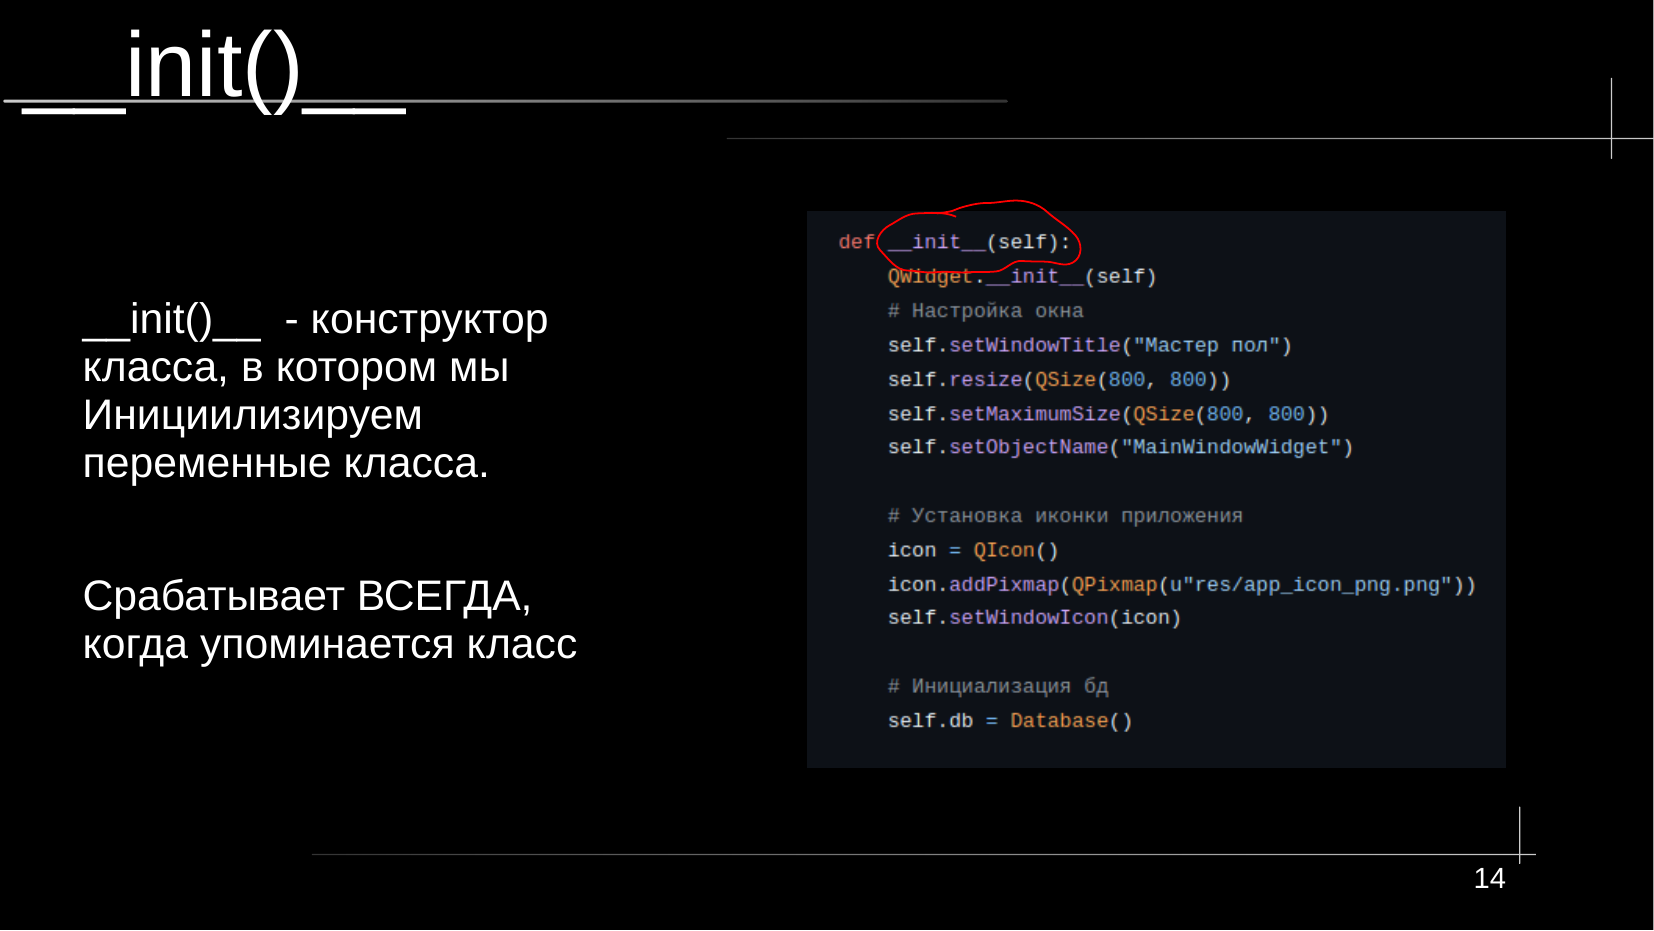

# __init()__
__init()__ - конструктор класса, в котором мы Инициилизируем переменные класса.
Срабатывает ВСЕГДА, когда упоминается класс
14